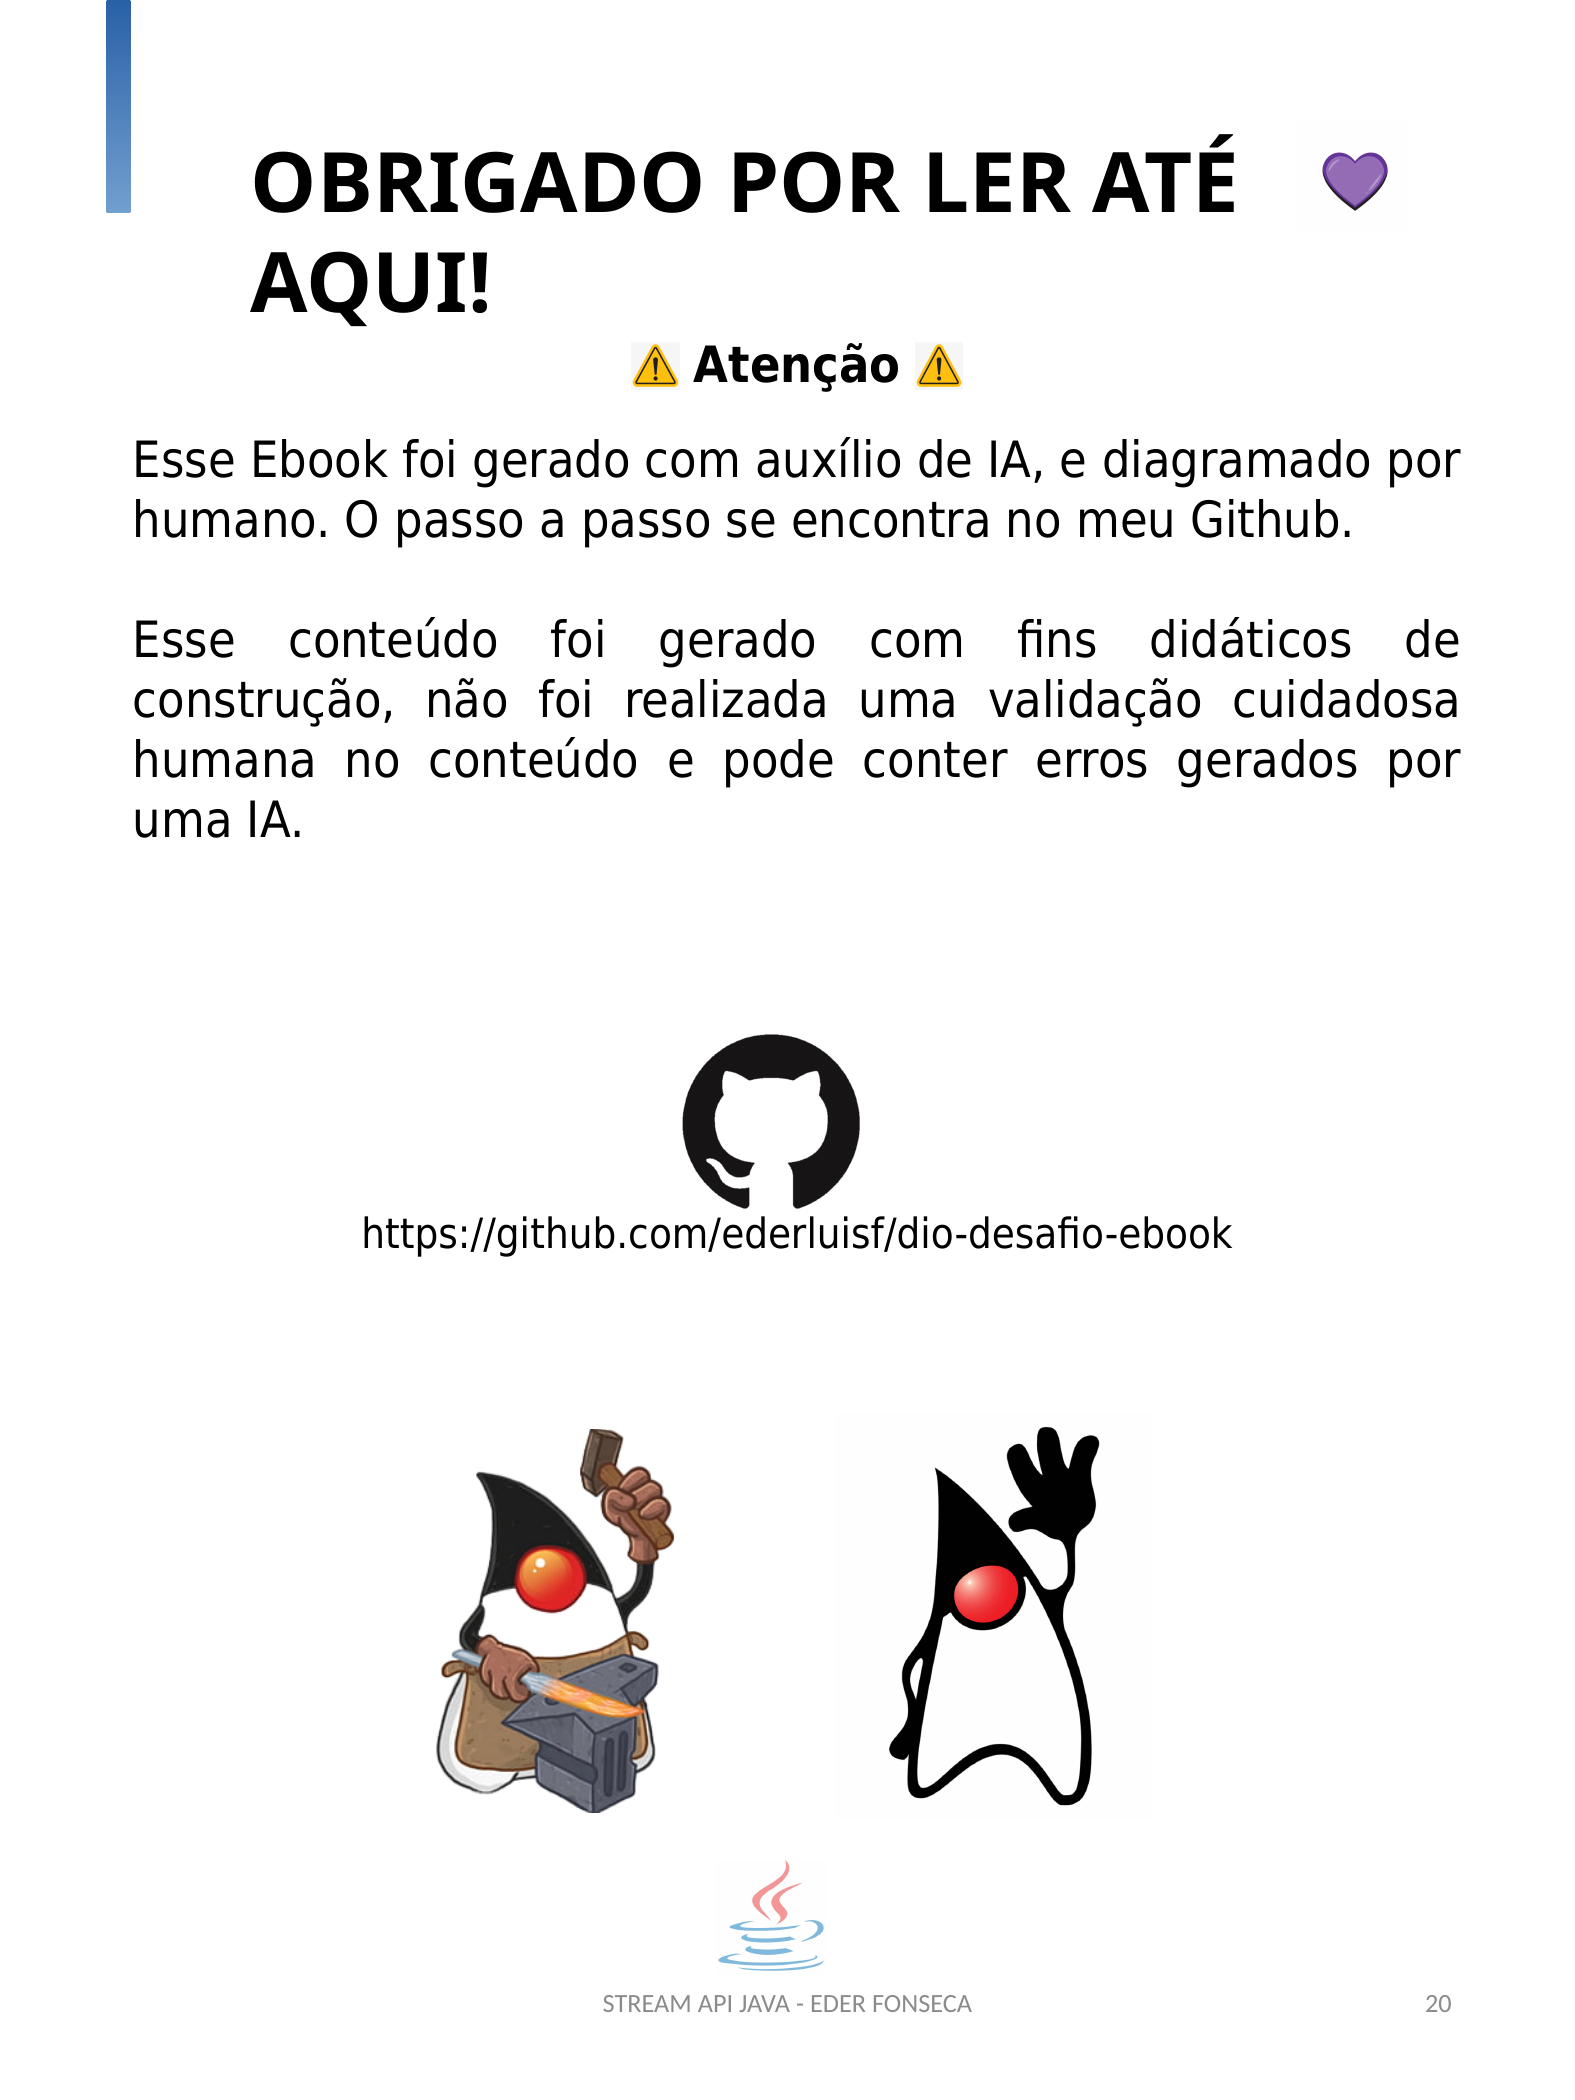

OBRIGADO POR LER ATÉ AQUI!
Atenção
Esse Ebook foi gerado com auxílio de IA, e diagramado por humano. O passo a passo se encontra no meu Github.
Esse conteúdo foi gerado com fins didáticos de construção, não foi realizada uma validação cuidadosa humana no conteúdo e pode conter erros gerados por uma IA.
https://github.com/ederluisf/dio-desafio-ebook
STREAM API JAVA - EDER FONSECA
20